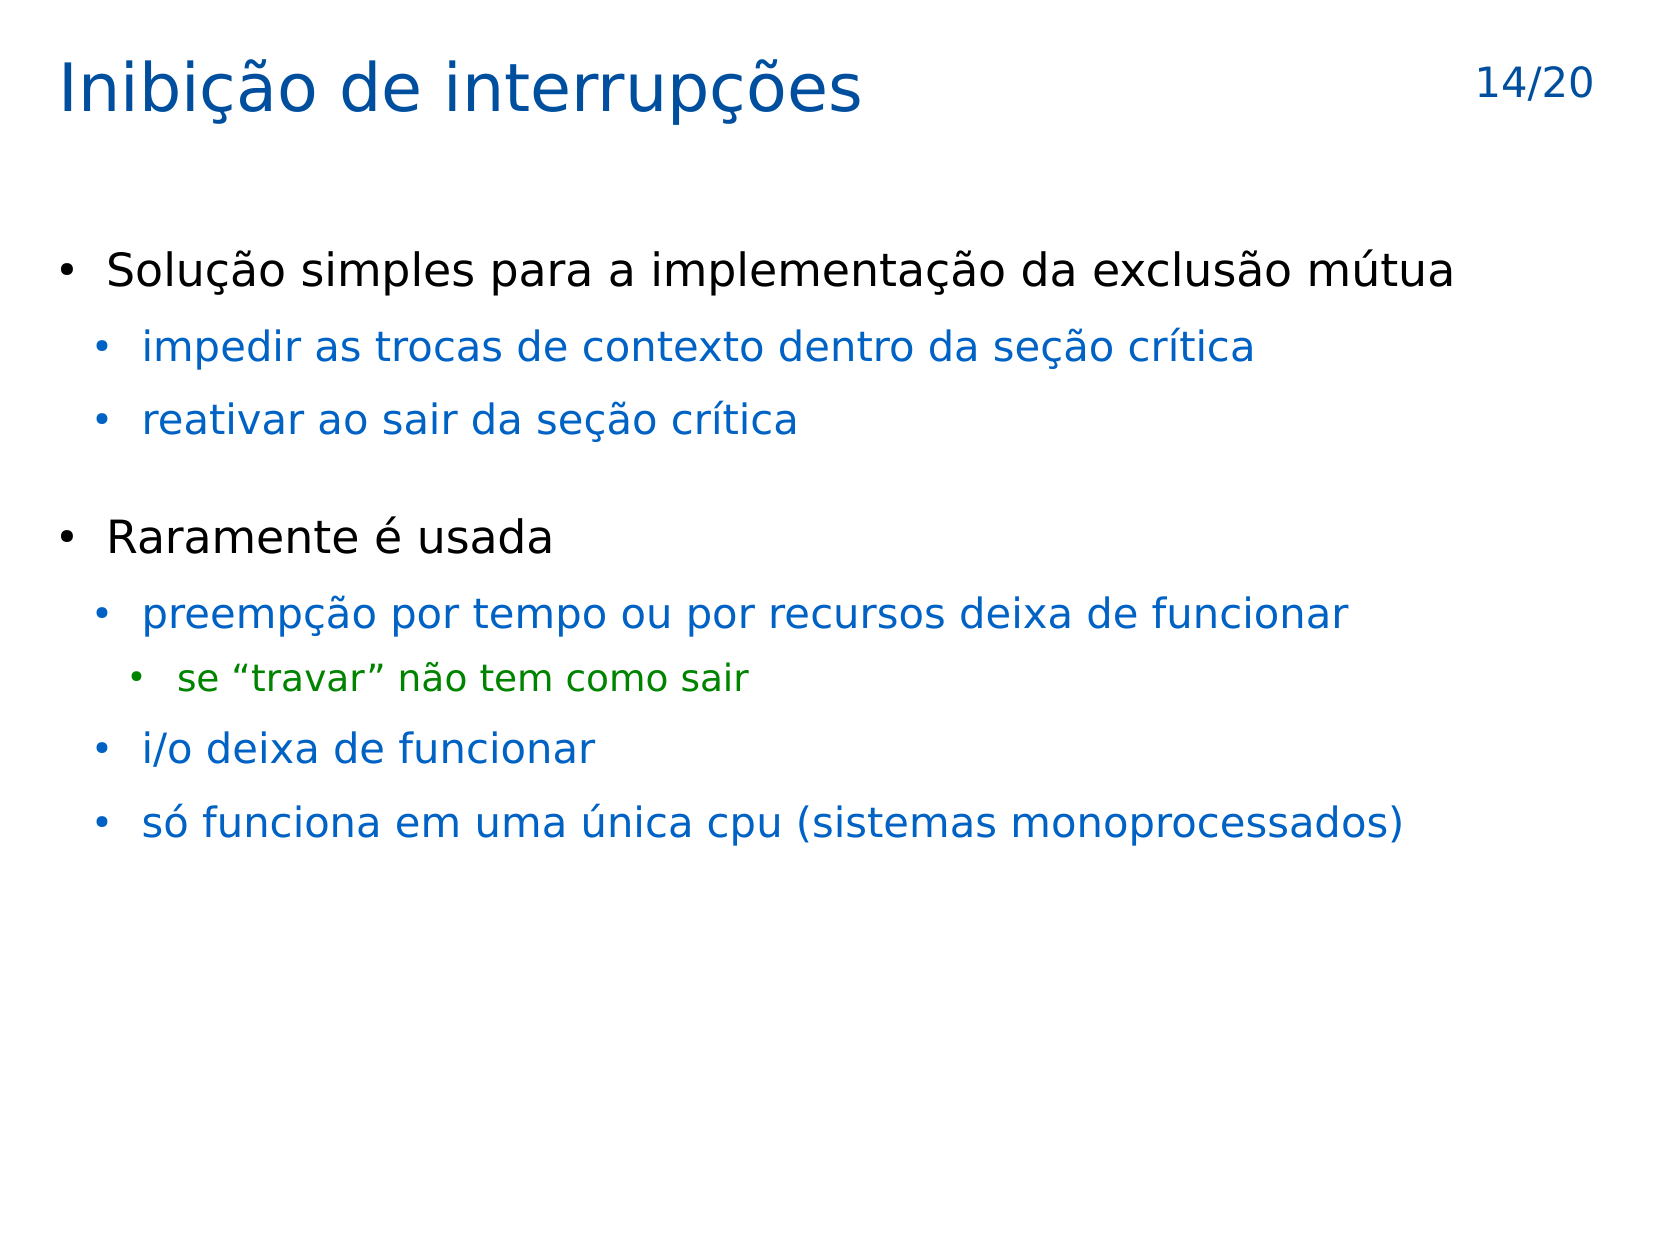

# Inibição de interrupções
14
Solução simples para a implementação da exclusão mútua
impedir as trocas de contexto dentro da seção crítica
reativar ao sair da seção crítica
Raramente é usada
preempção por tempo ou por recursos deixa de funcionar
se “travar” não tem como sair
i/o deixa de funcionar
só funciona em uma única cpu (sistemas monoprocessados)